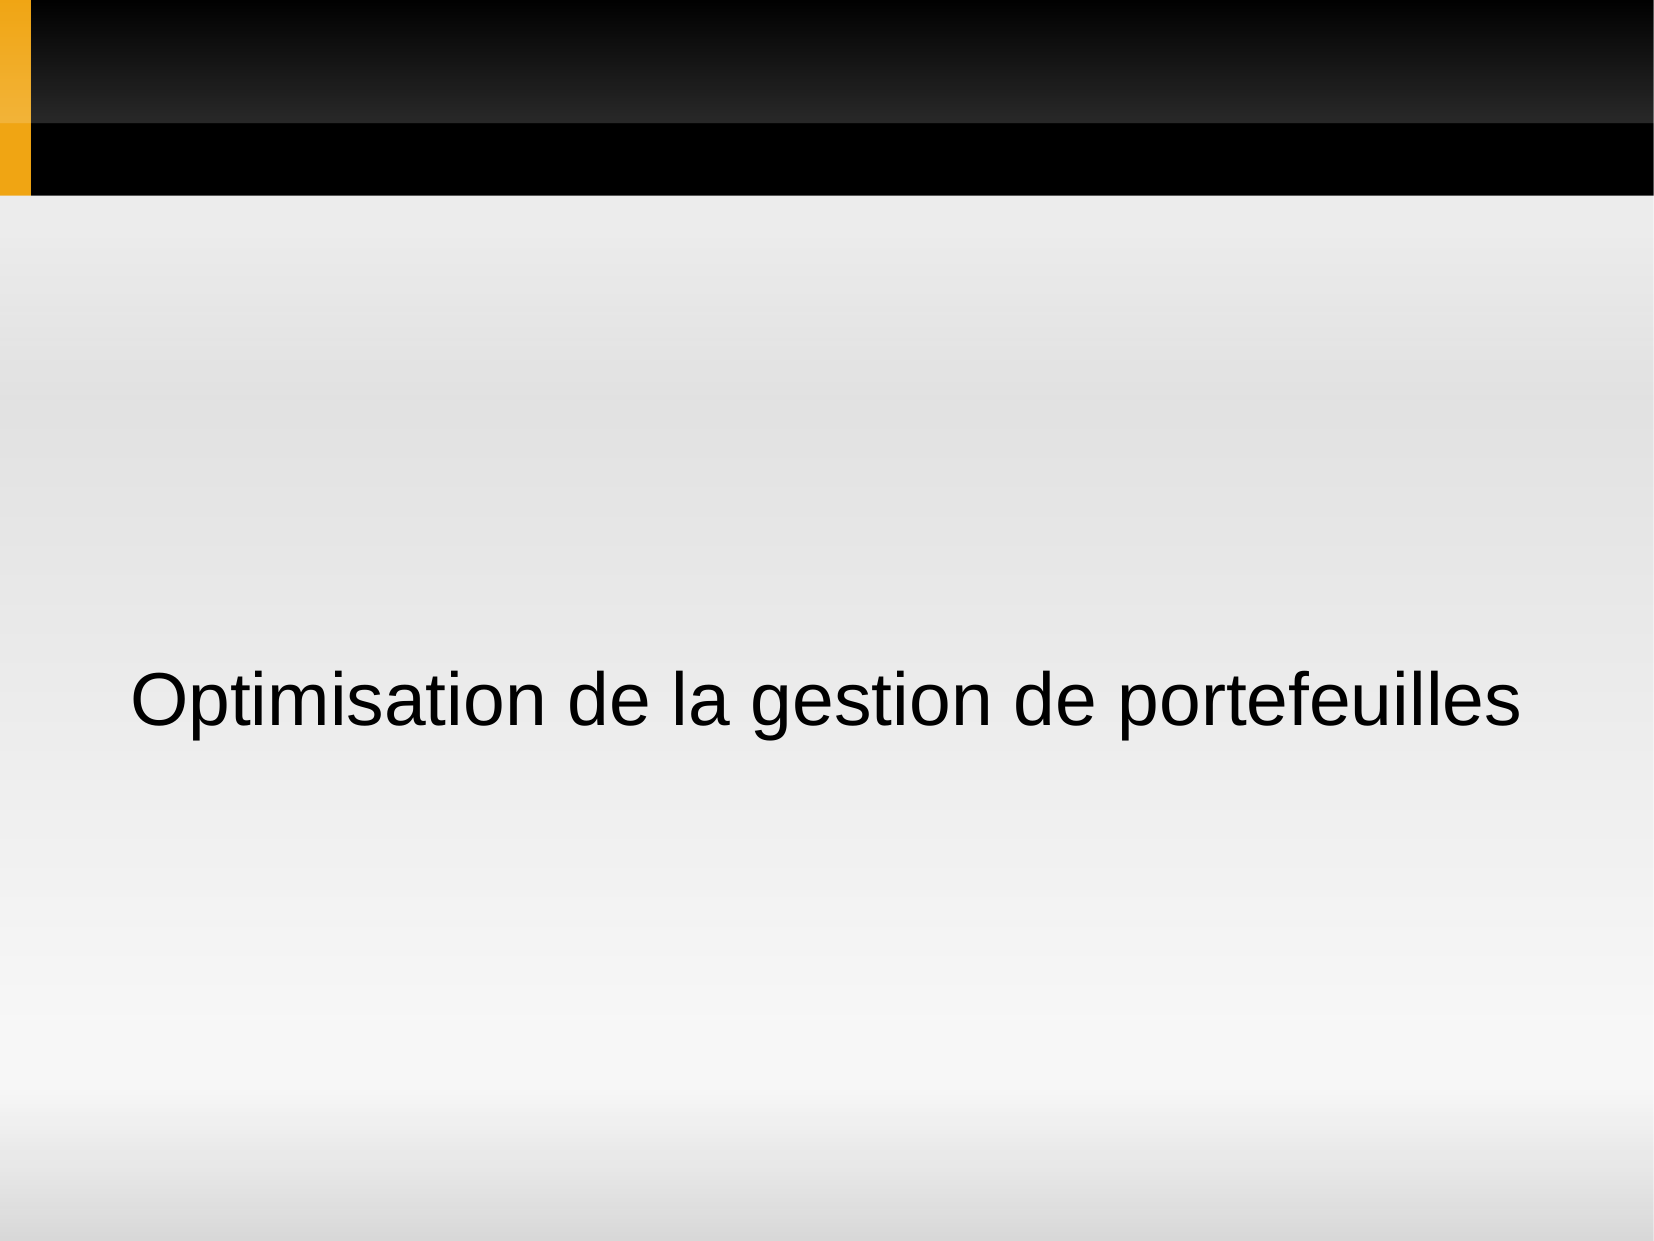

#
Optimisation de la gestion de portefeuilles